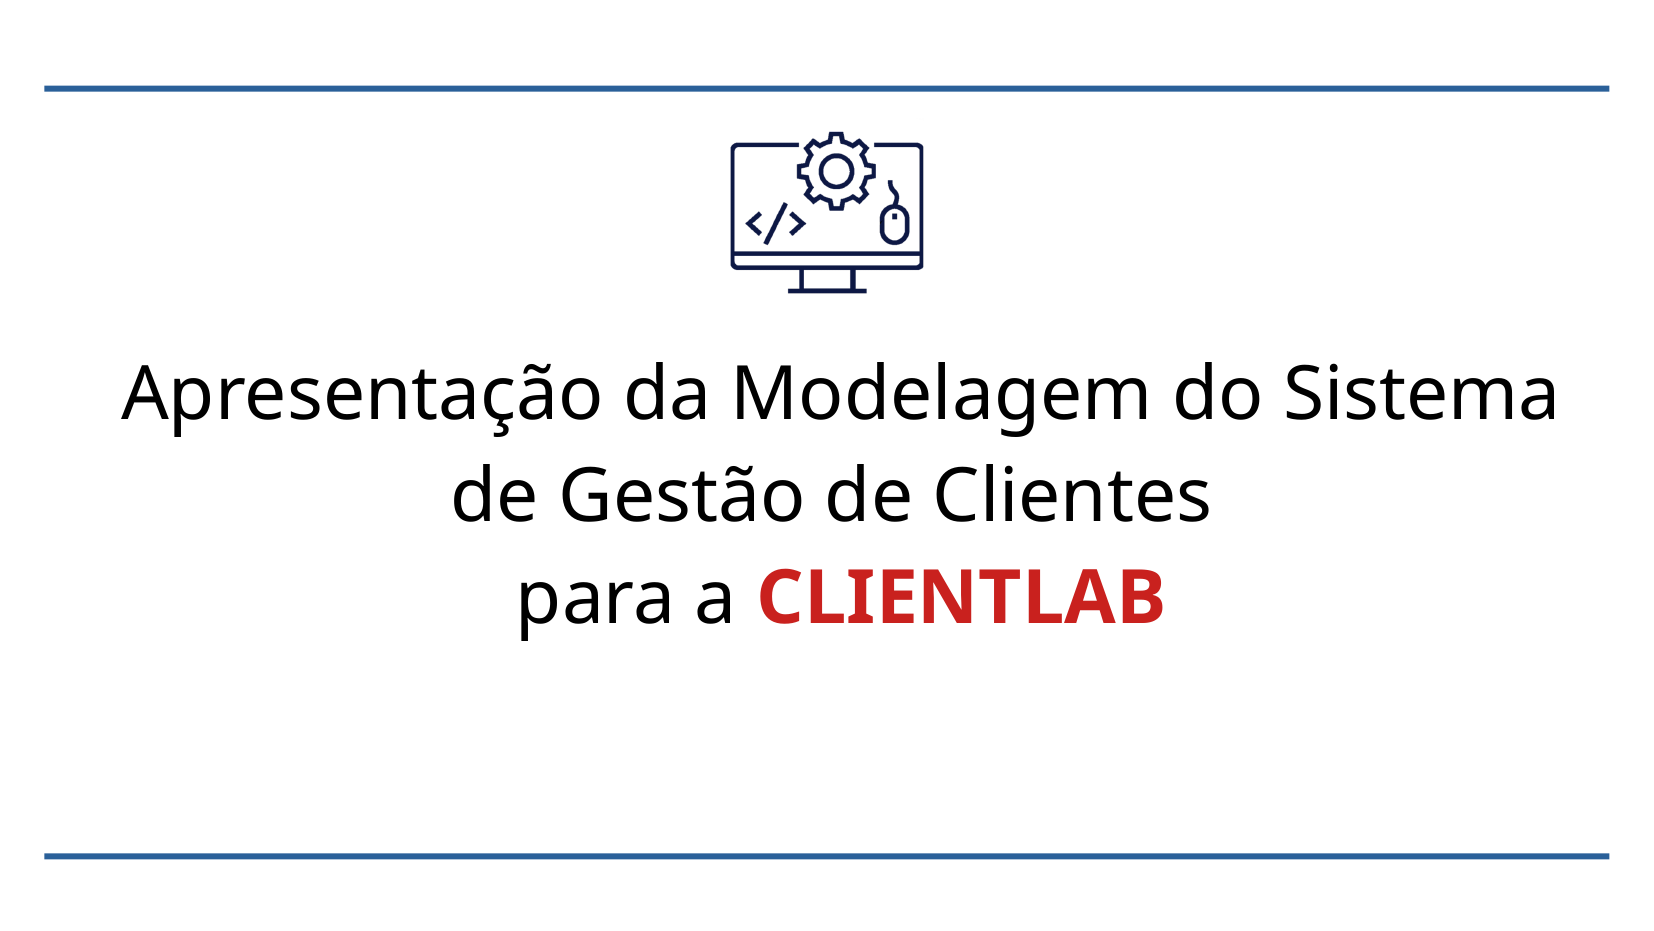

Apresentação da Modelagem do Sistema
de Gestão de Clientes
para a CLIENTLAB